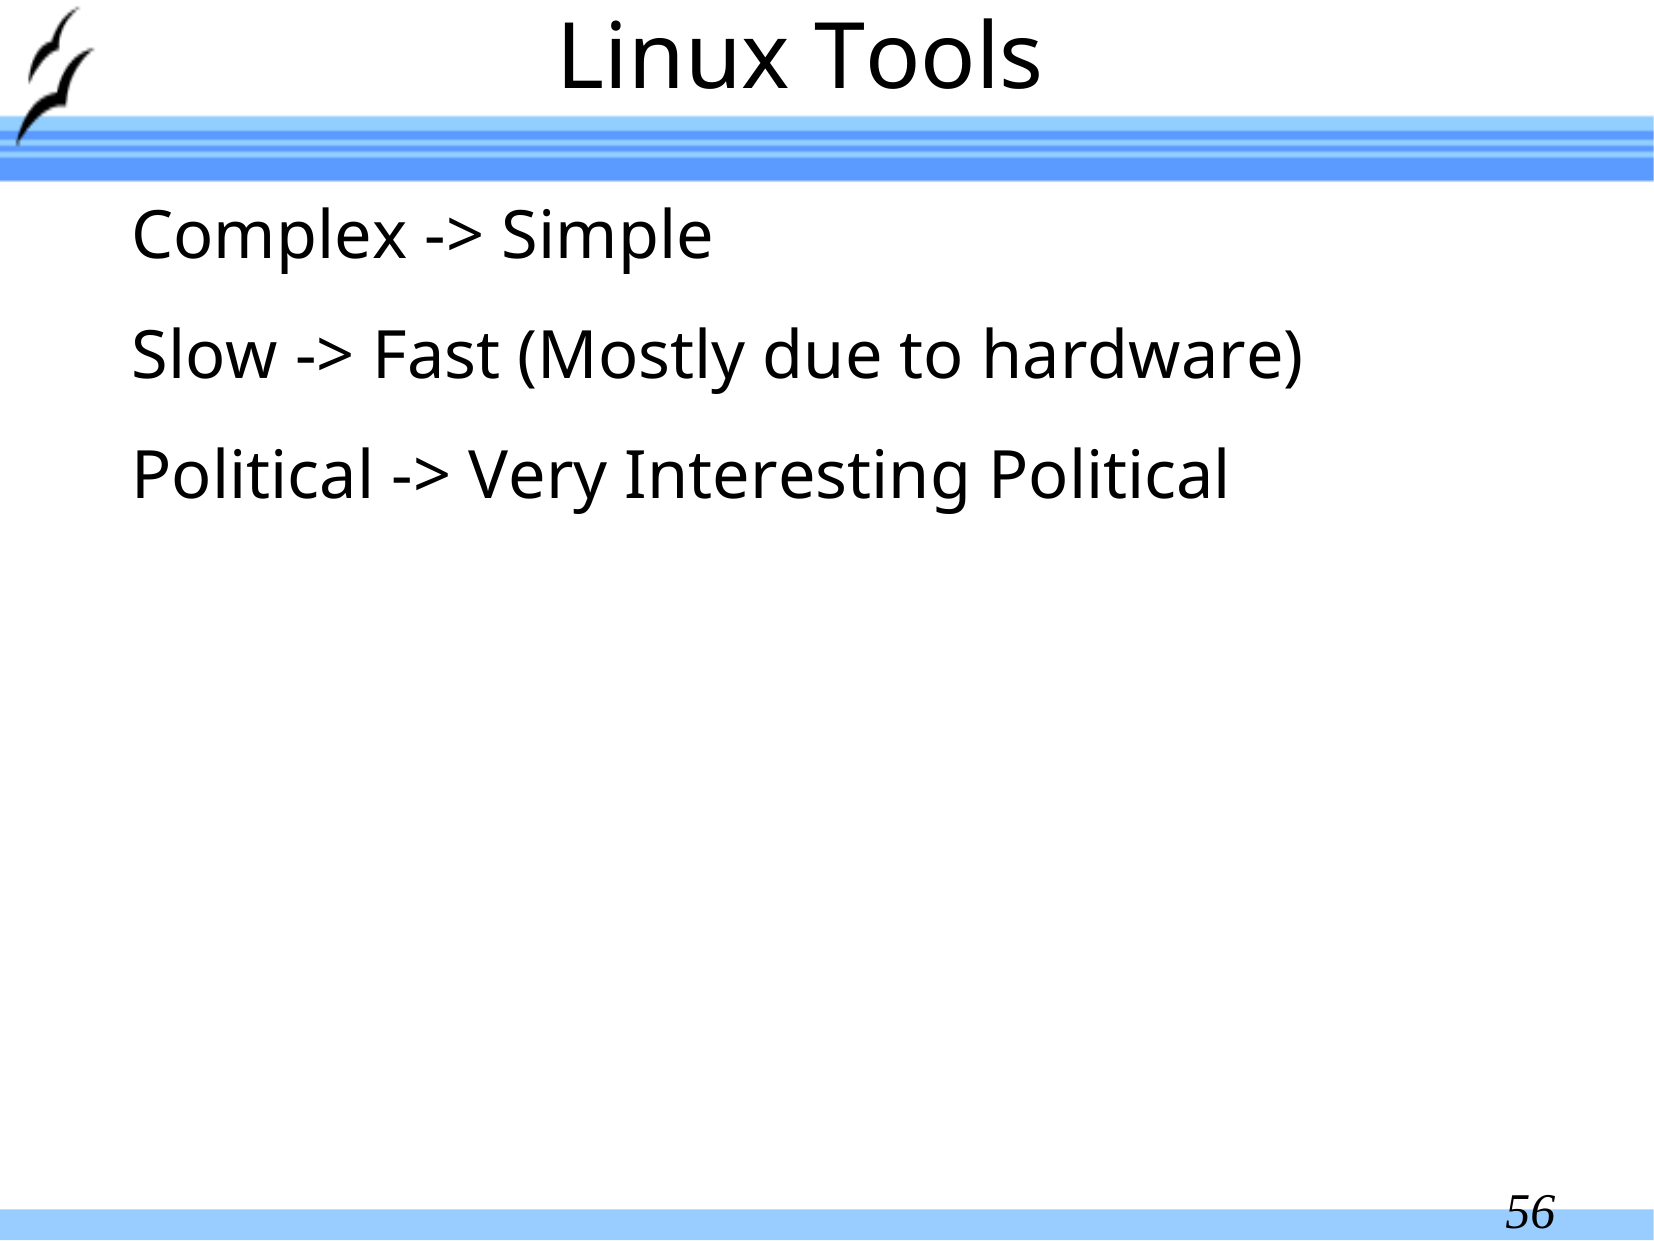

# Linux Tools
Complex -> Simple
Slow -> Fast (Mostly due to hardware)
Political -> Very Interesting Political